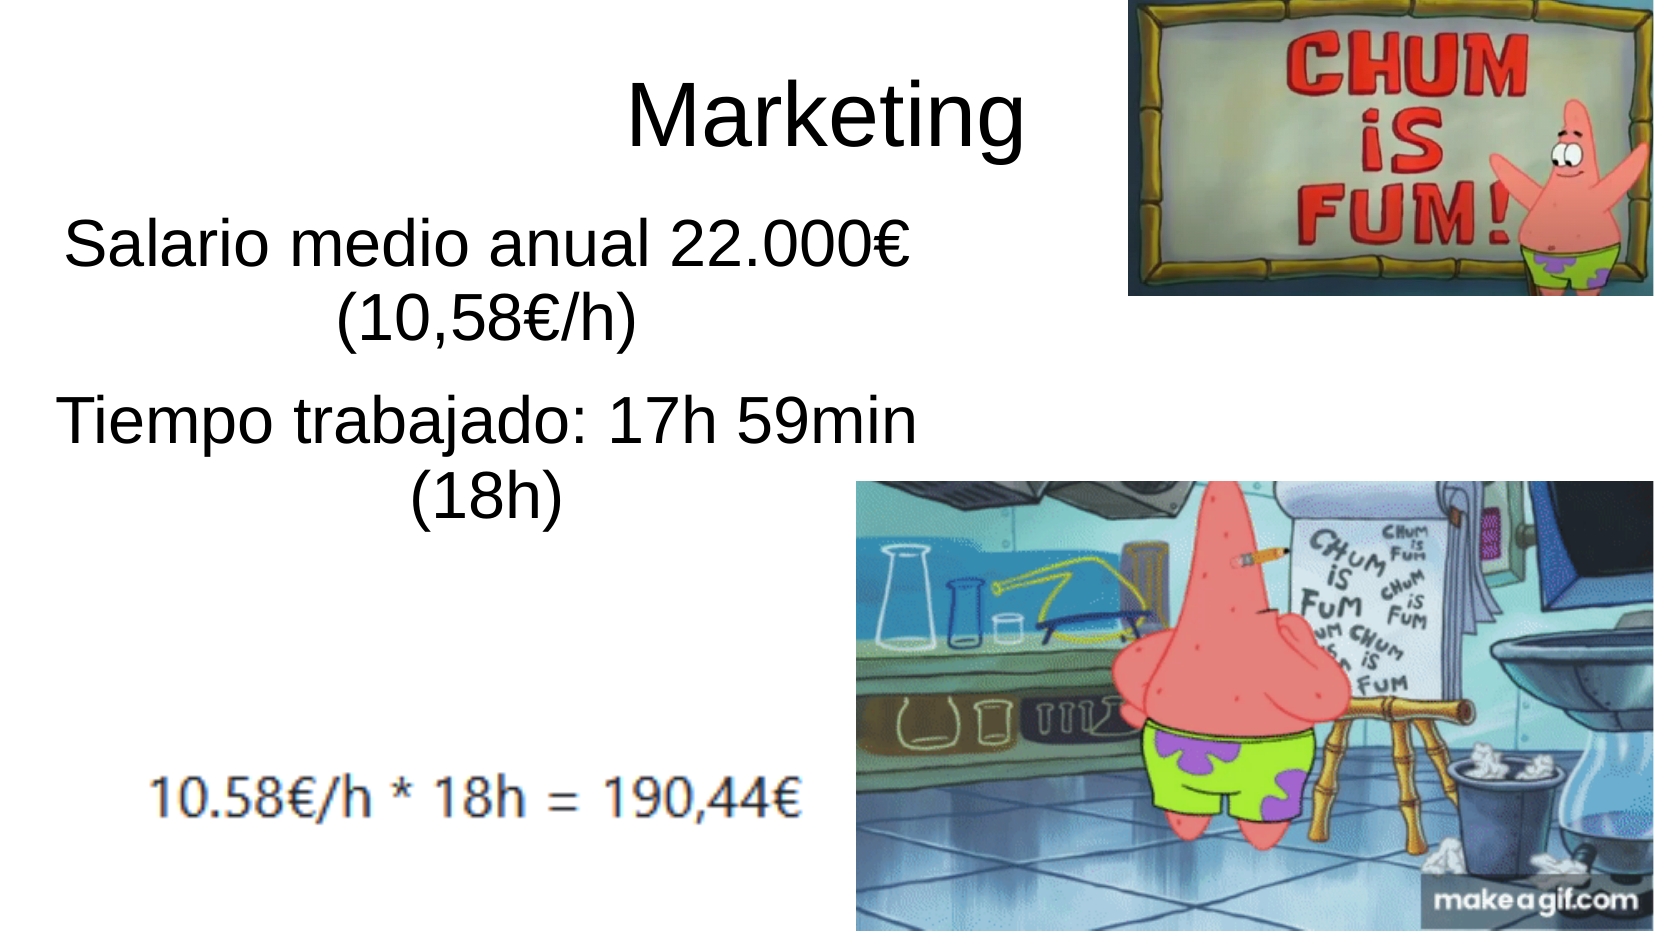

# Marketing
Salario medio anual 22.000€ (10,58€/h)
Tiempo trabajado: 17h 59min
(18h)